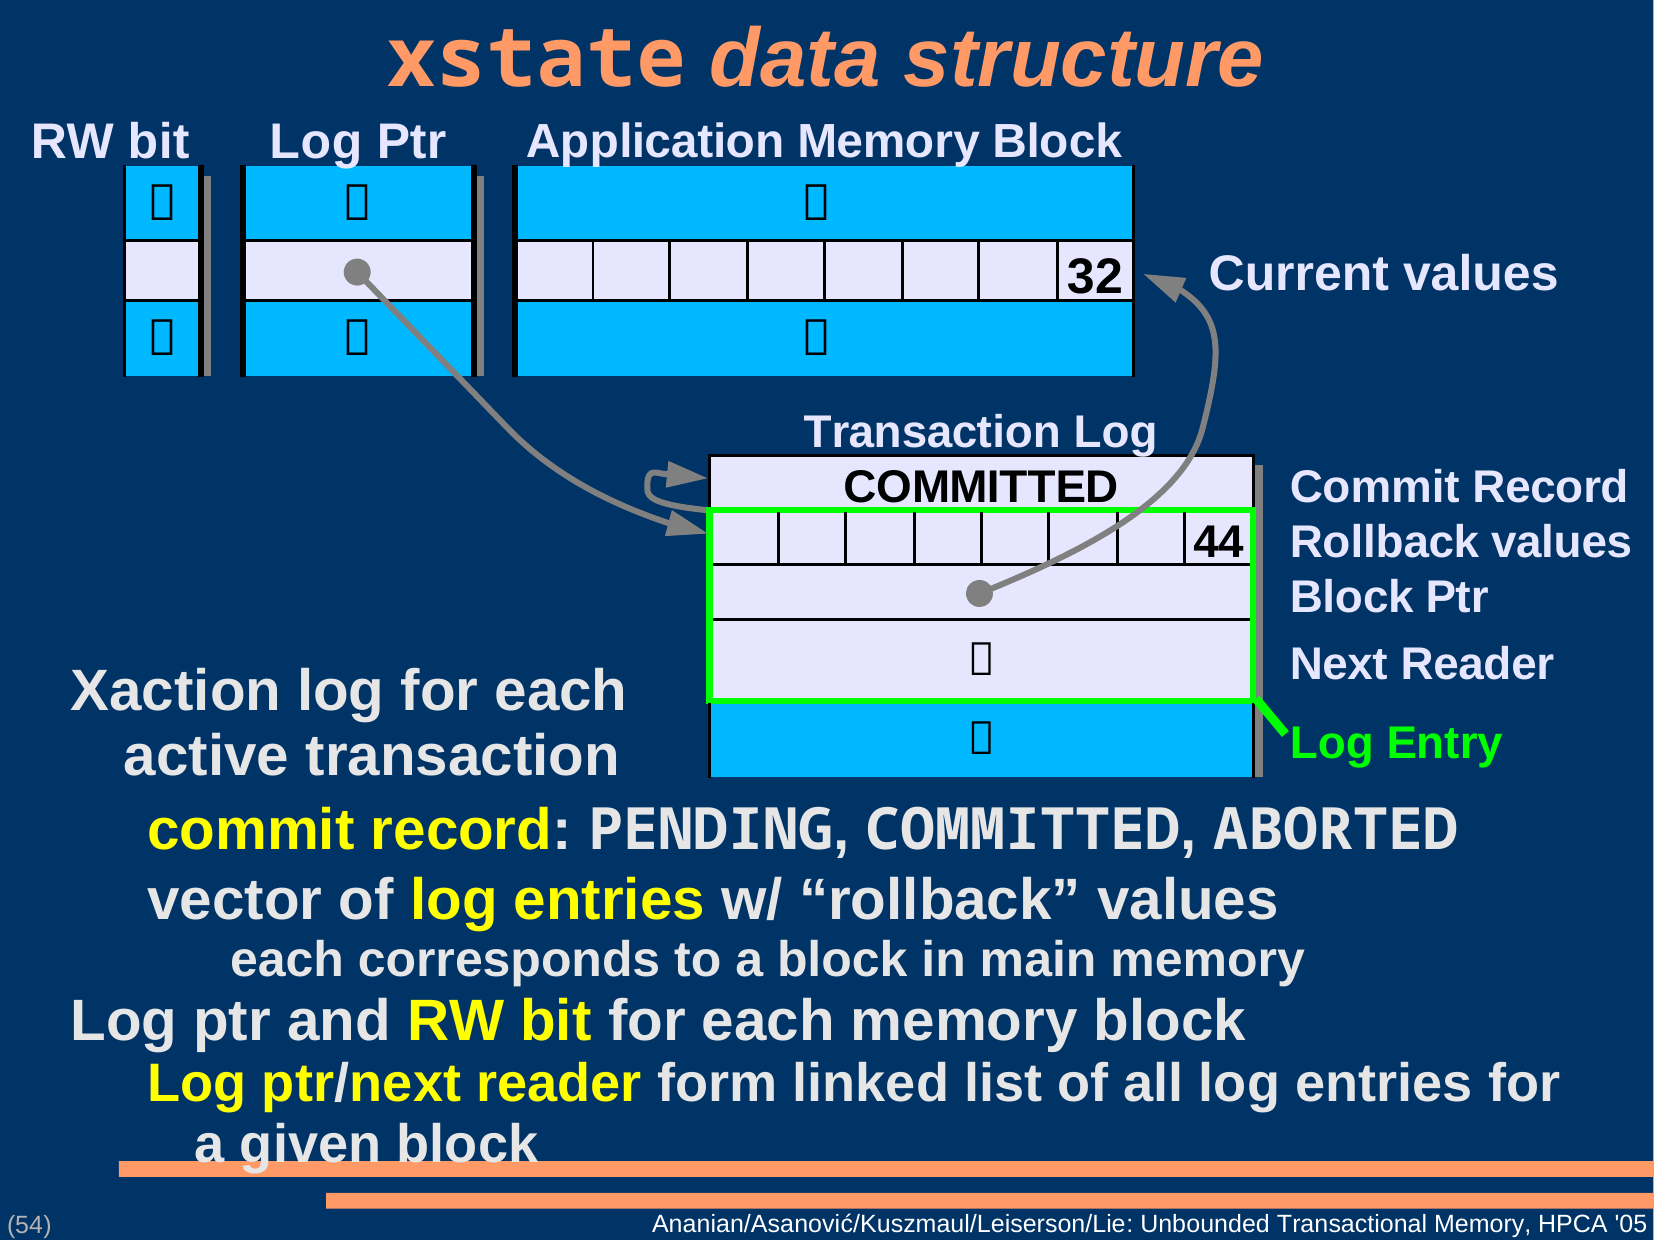

# xstate data structure
Current values
Xaction log for each
active transaction
commit record: PENDING, COMMITTED, ABORTED
vector of log entries w/ “rollback” values
each corresponds to a block in main memory
Log ptr and RW bit for each memory block
Log ptr/next reader form linked list of all log entries for a given block